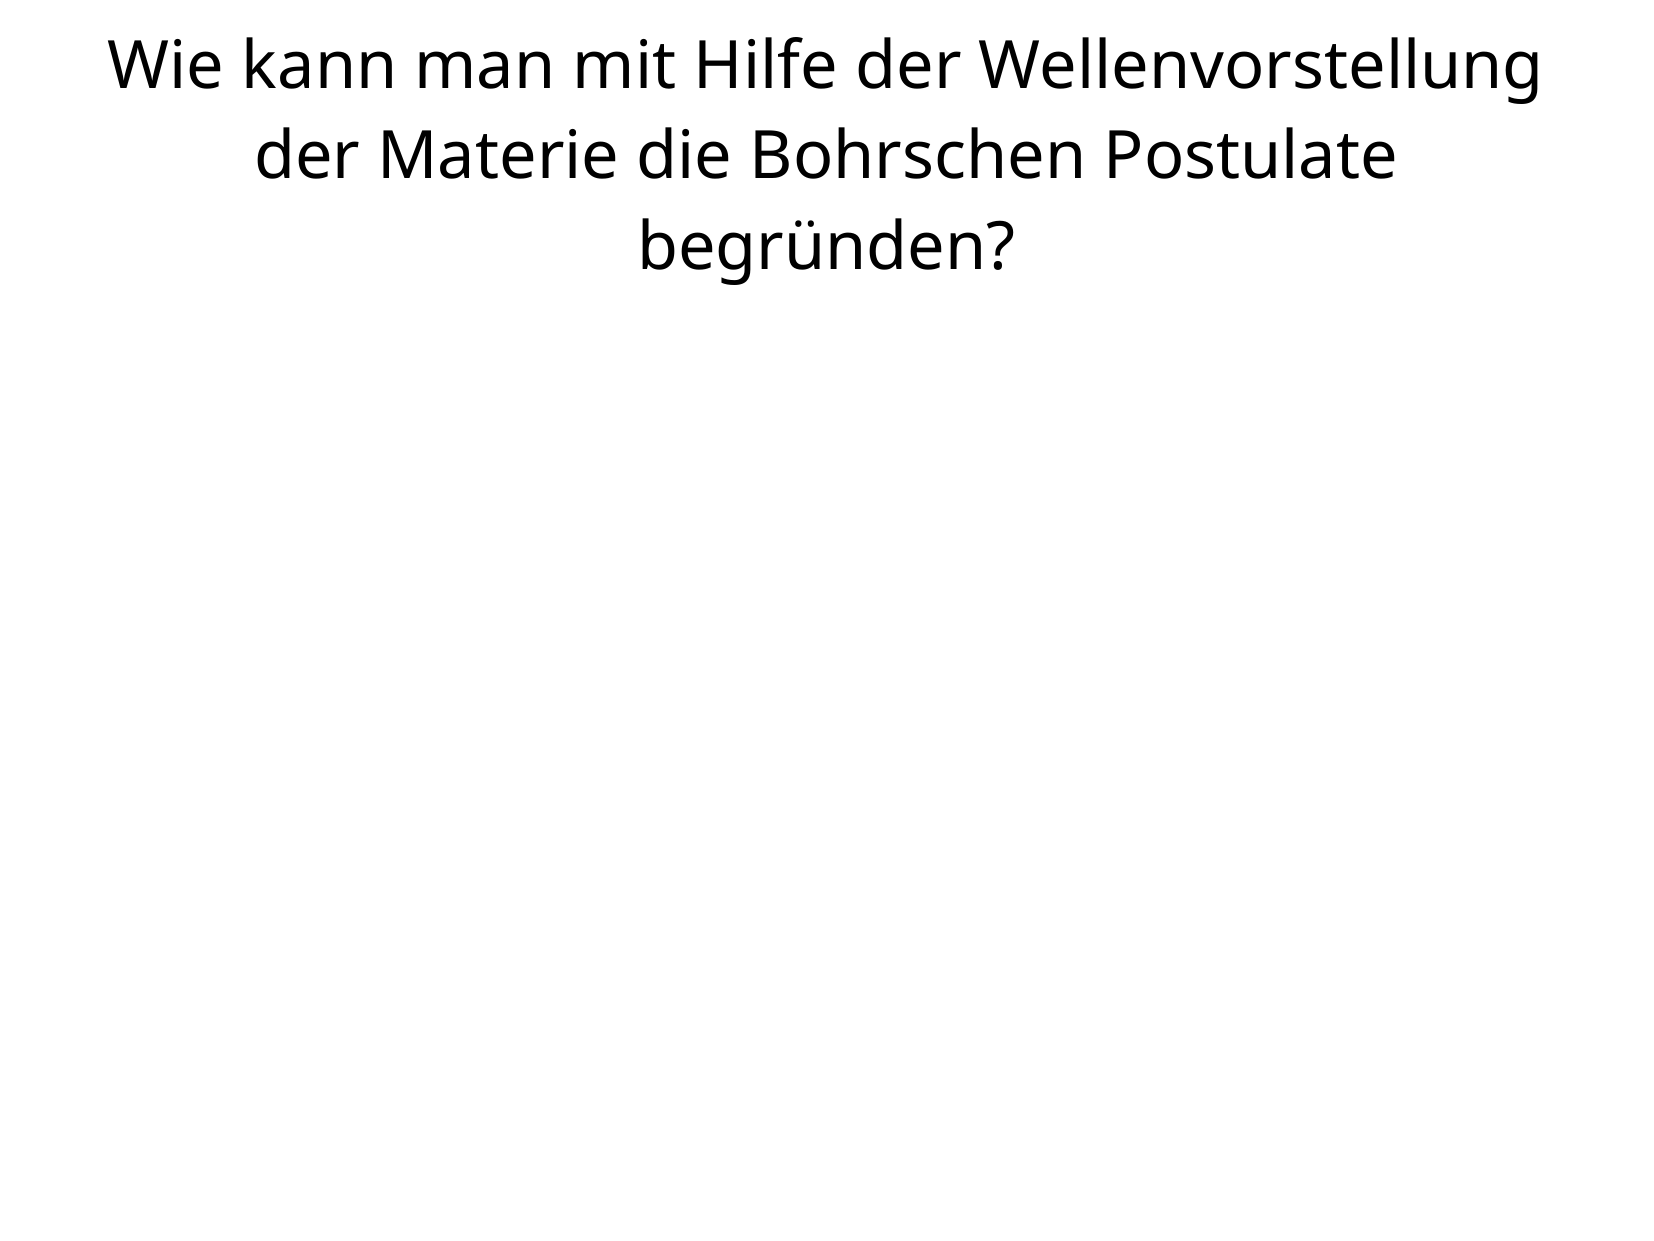

# Wie kann man mit Hilfe der Wellenvorstellung der Materie die Bohrschen Postulate begründen?